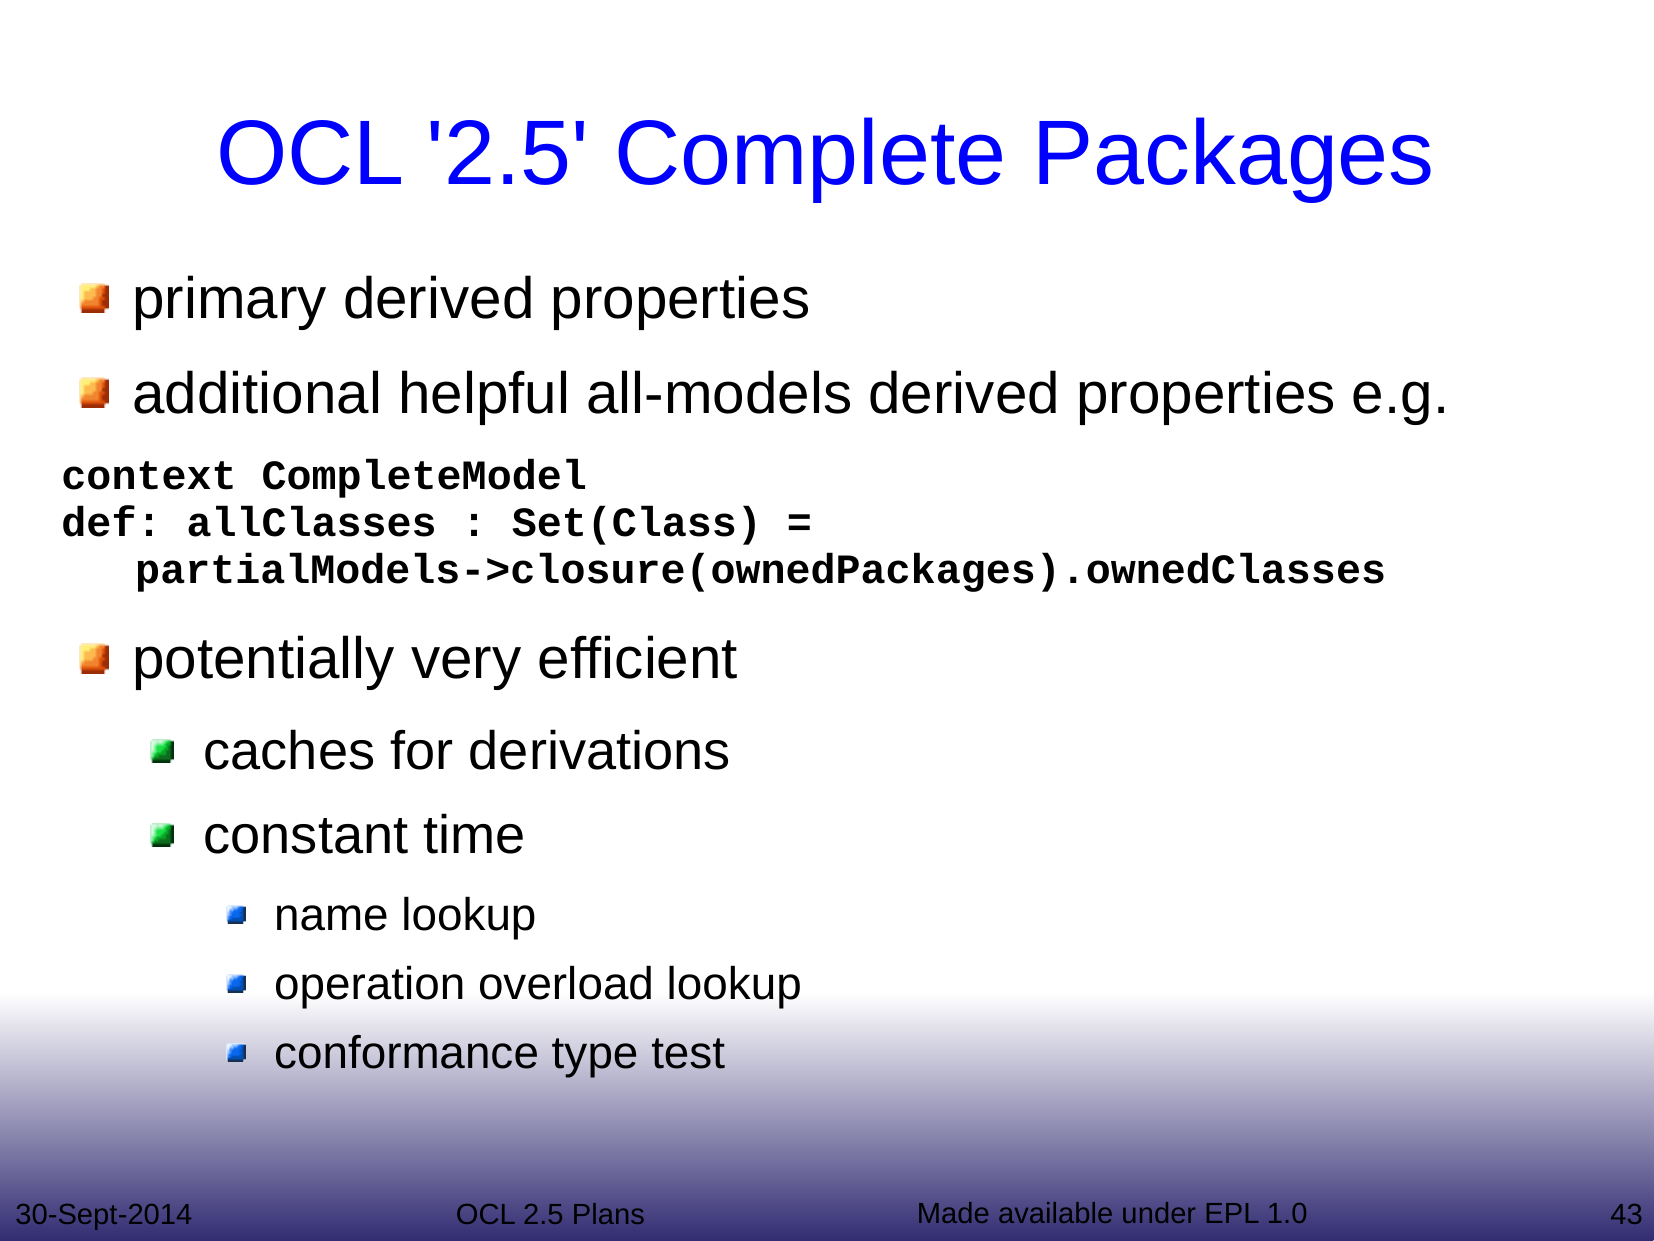

# OCL '2.5' Complete Packages
primary derived properties
additional helpful all-models derived properties e.g.
context CompleteModel
def: allClasses : Set(Class) =
	partialModels->closure(ownedPackages).ownedClasses
potentially very efficient
caches for derivations
constant time
name lookup
operation overload lookup
conformance type test
30-Sept-2014
OCL 2.5 Plans
43